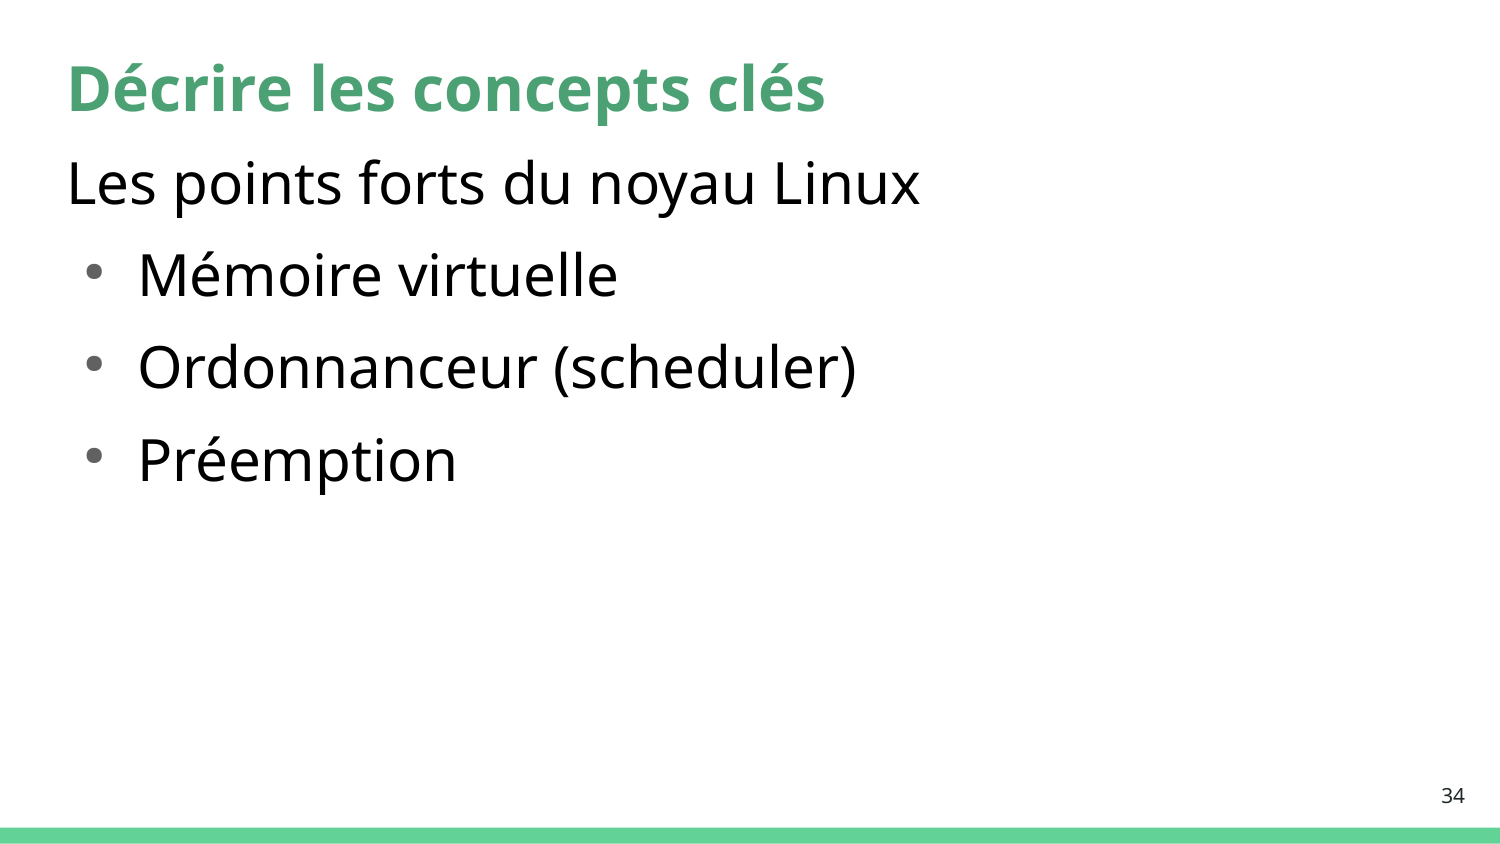

# Décrire les concepts clés
Les points forts du noyau Linux
Mémoire virtuelle
Ordonnanceur (scheduler)
Préemption